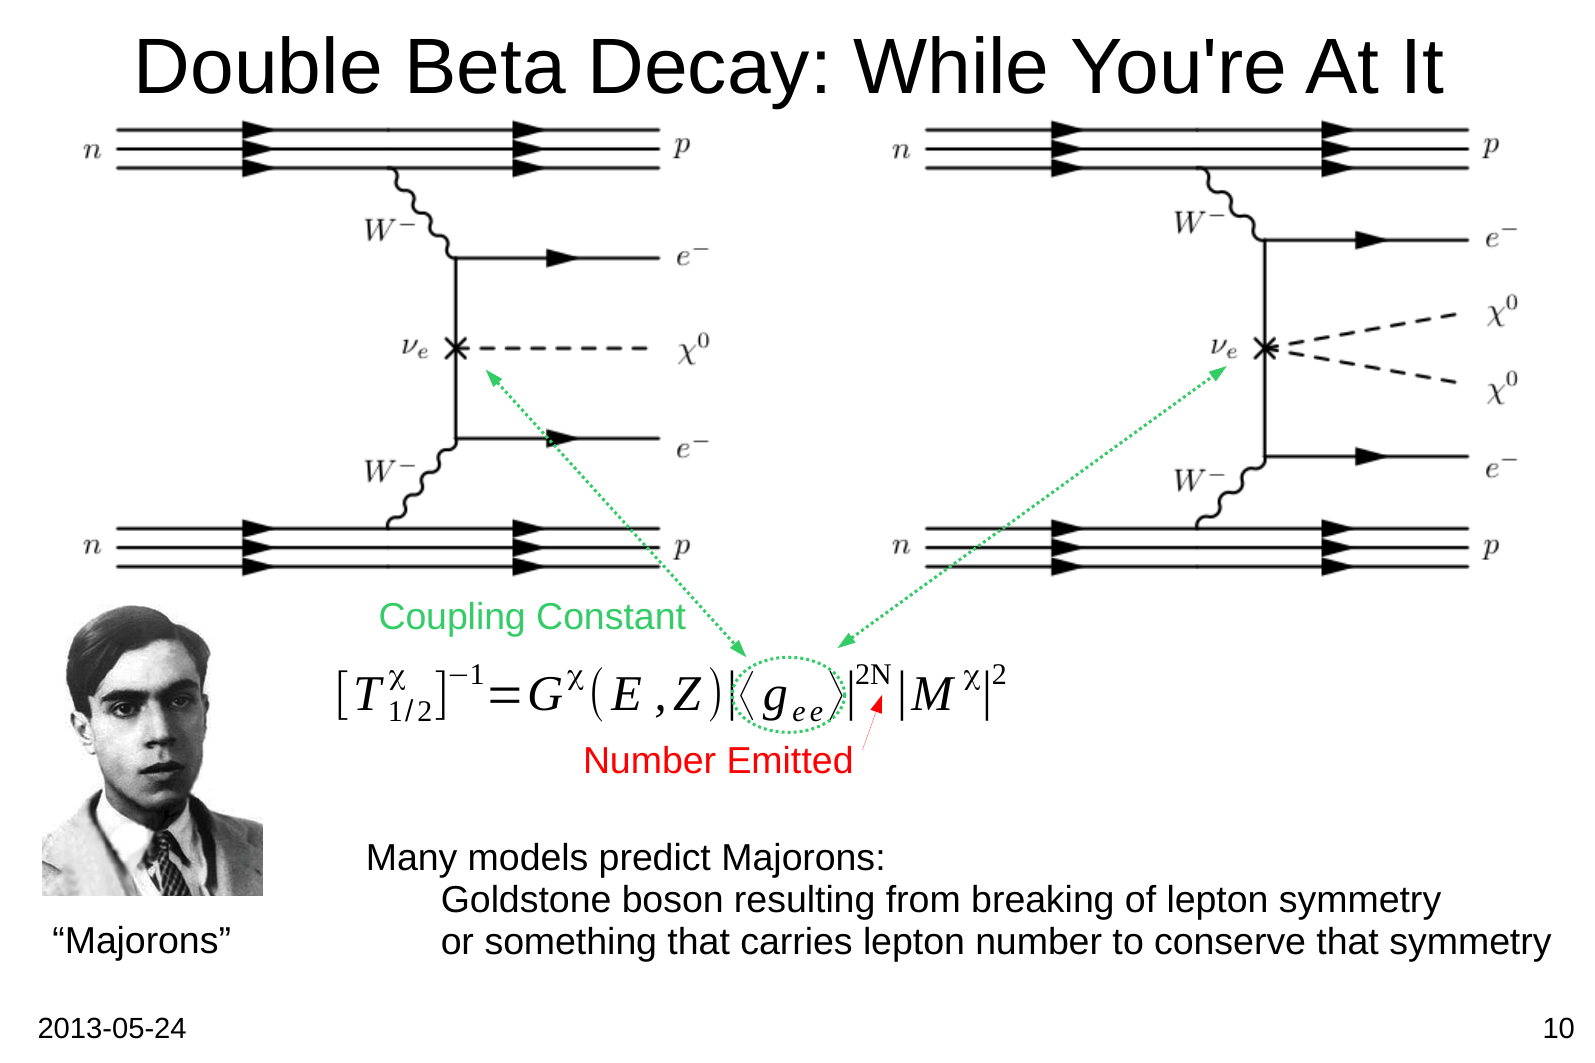

# Double Beta Decay: While You're At It
Coupling Constant
Number Emitted
Many models predict Majorons:
	Goldstone boson resulting from breaking of lepton symmetry
	or something that carries lepton number to conserve that symmetry
“Majorons”
2013-05-24
10